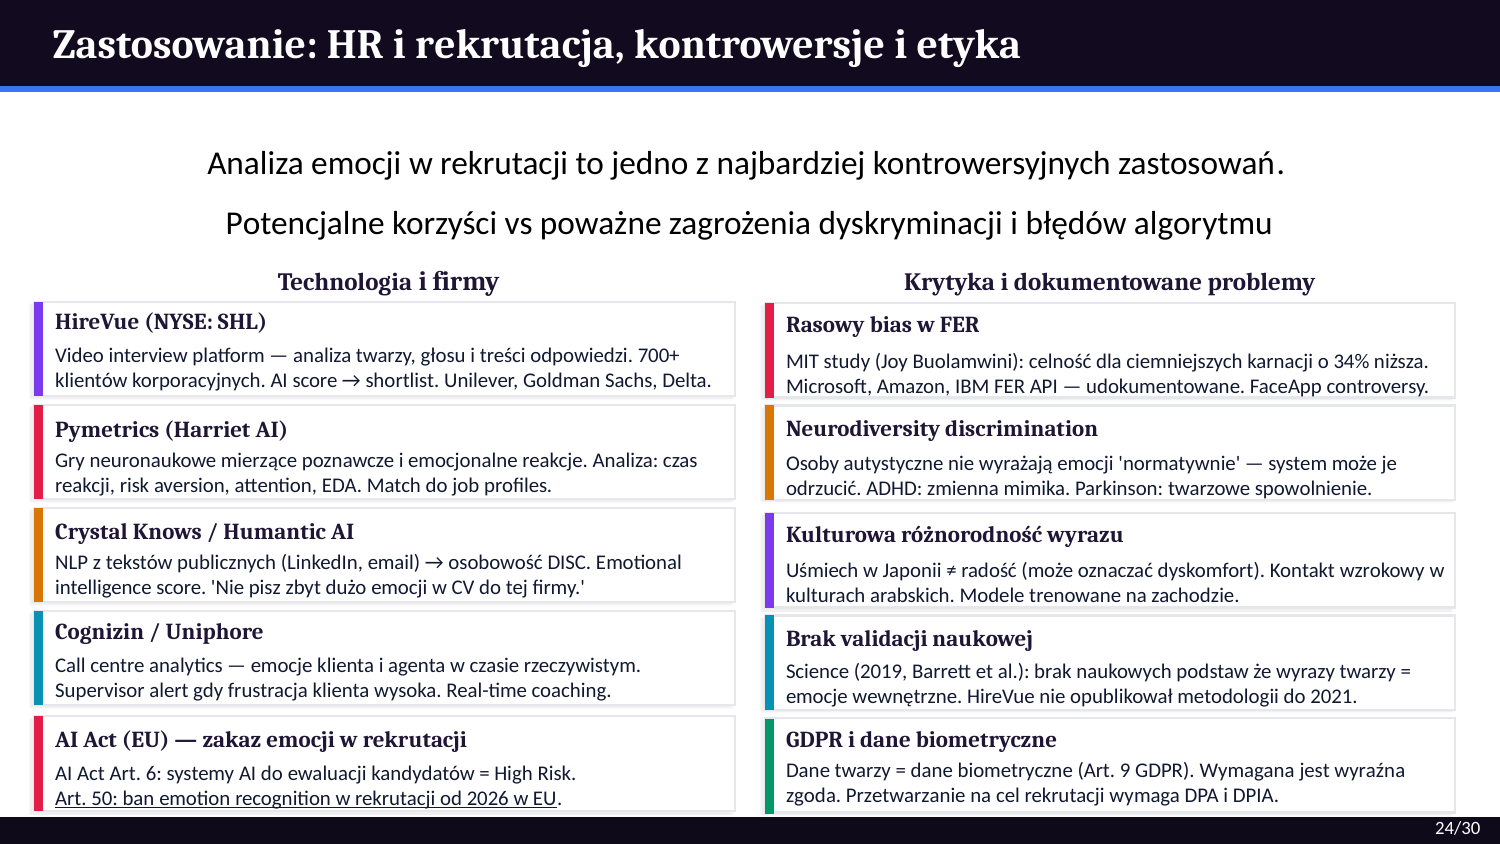

Zastosowanie: HR i rekrutacja, kontrowersje i etyka
Analiza emocji w rekrutacji to jedno z najbardziej kontrowersyjnych zastosowań.
Potencjalne korzyści vs poważne zagrożenia dyskryminacji i błędów algorytmu
Technologia i firmy
Krytyka i dokumentowane problemy
HireVue (NYSE: SHL)
Video interview platform — analiza twarzy, głosu i treści odpowiedzi. 700+ klientów korporacyjnych. AI score → shortlist. Unilever, Goldman Sachs, Delta.
Rasowy bias w FER
MIT study (Joy Buolamwini): celność dla ciemniejszych karnacji o 34% niższa. Microsoft, Amazon, IBM FER API — udokumentowane. FaceApp controversy.
Pymetrics (Harriet AI)
Gry neuronaukowe mierzące poznawcze i emocjonalne reakcje. Analiza: czas reakcji, risk aversion, attention, EDA. Match do job profiles.
Neurodiversity discrimination
Osoby autystyczne nie wyrażają emocji 'normatywnie' — system może je odrzucić. ADHD: zmienna mimika. Parkinson: twarzowe spowolnienie.
Crystal Knows / Humantic AI
NLP z tekstów publicznych (LinkedIn, email) → osobowość DISC. Emotional intelligence score. 'Nie pisz zbyt dużo emocji w CV do tej firmy.'
Kulturowa różnorodność wyrazu
Uśmiech w Japonii ≠ radość (może oznaczać dyskomfort). Kontakt wzrokowy w kulturach arabskich. Modele trenowane na zachodzie.
Cognizin / Uniphore
Call centre analytics — emocje klienta i agenta w czasie rzeczywistym. Supervisor alert gdy frustracja klienta wysoka. Real-time coaching.
Brak validacji naukowej
Science (2019, Barrett et al.): brak naukowych podstaw że wyrazy twarzy = emocje wewnętrzne. HireVue nie opublikował metodologii do 2021.
AI Act (EU) — zakaz emocji w rekrutacji
AI Act Art. 6: systemy AI do ewaluacji kandydatów = High Risk.
Art. 50: ban emotion recognition w rekrutacji od 2026 w EU.
GDPR i dane biometryczne
Dane twarzy = dane biometryczne (Art. 9 GDPR). Wymagana jest wyraźna zgoda. Przetwarzanie na cel rekrutacji wymaga DPA i DPIA.